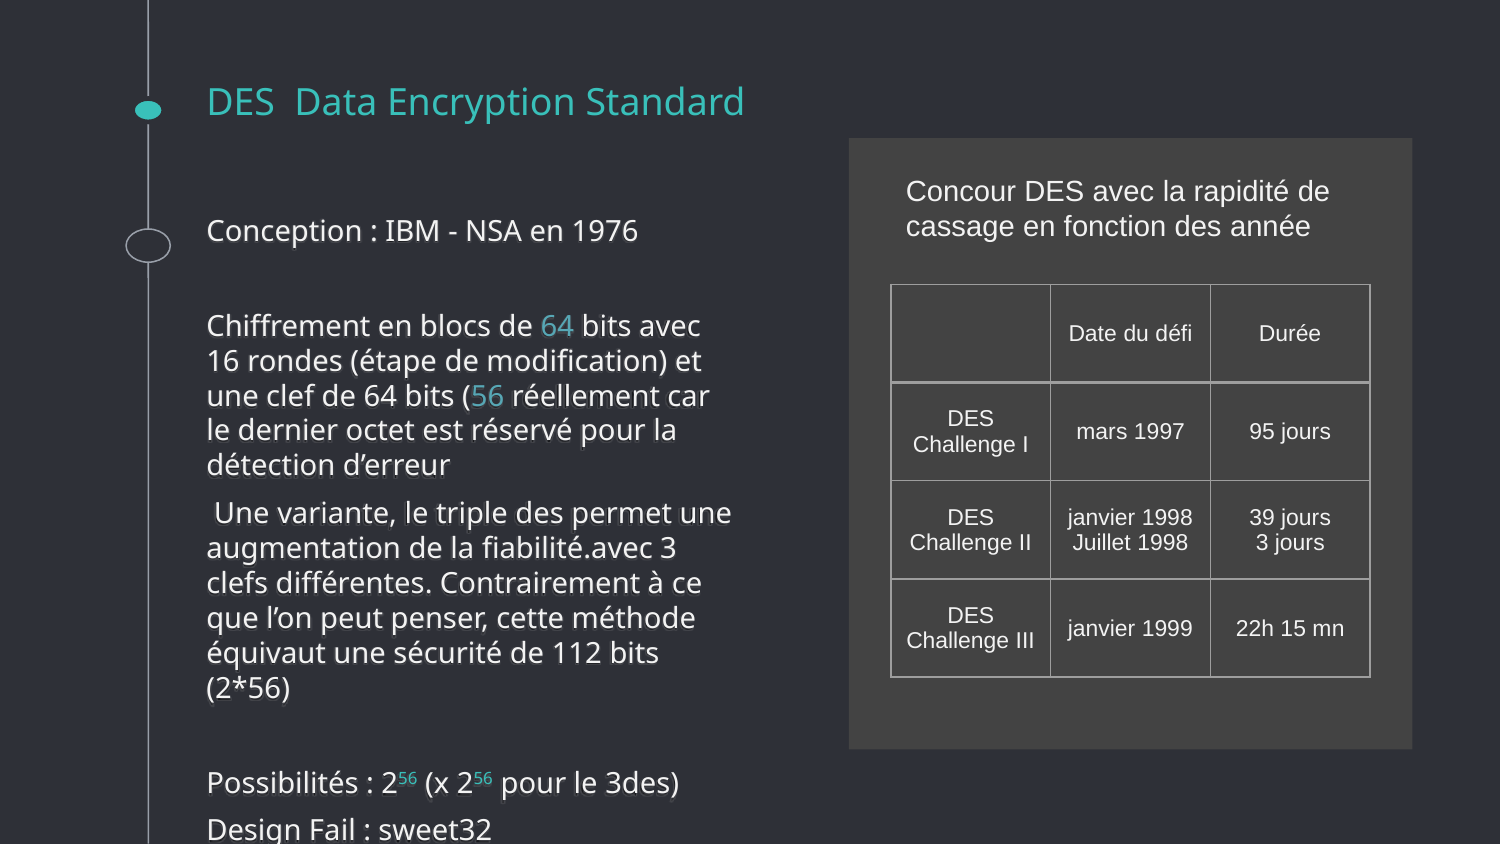

# DES Data Encryption Standard
Concour DES avec la rapidité de cassage en fonction des année
Conception : IBM - NSA en 1976
Chiffrement en blocs de 64 bits avec 16 rondes (étape de modification) et une clef de 64 bits (56 réellement car le dernier octet est réservé pour la détection d’erreur
 Une variante, le triple des permet une augmentation de la fiabilité.avec 3 clefs différentes. Contrairement à ce que l’on peut penser, cette méthode équivaut une sécurité de 112 bits (2*56)
Possibilités : 256 (x 256 pour le 3des)
Design Fail : sweet32
| | Date du défi | Durée |
| --- | --- | --- |
| DES Challenge I | mars 1997 | 95 jours |
| DES Challenge II | janvier 1998 Juillet 1998 | 39 jours 3 jours |
| DES Challenge III | janvier 1999 | 22h 15 mn |